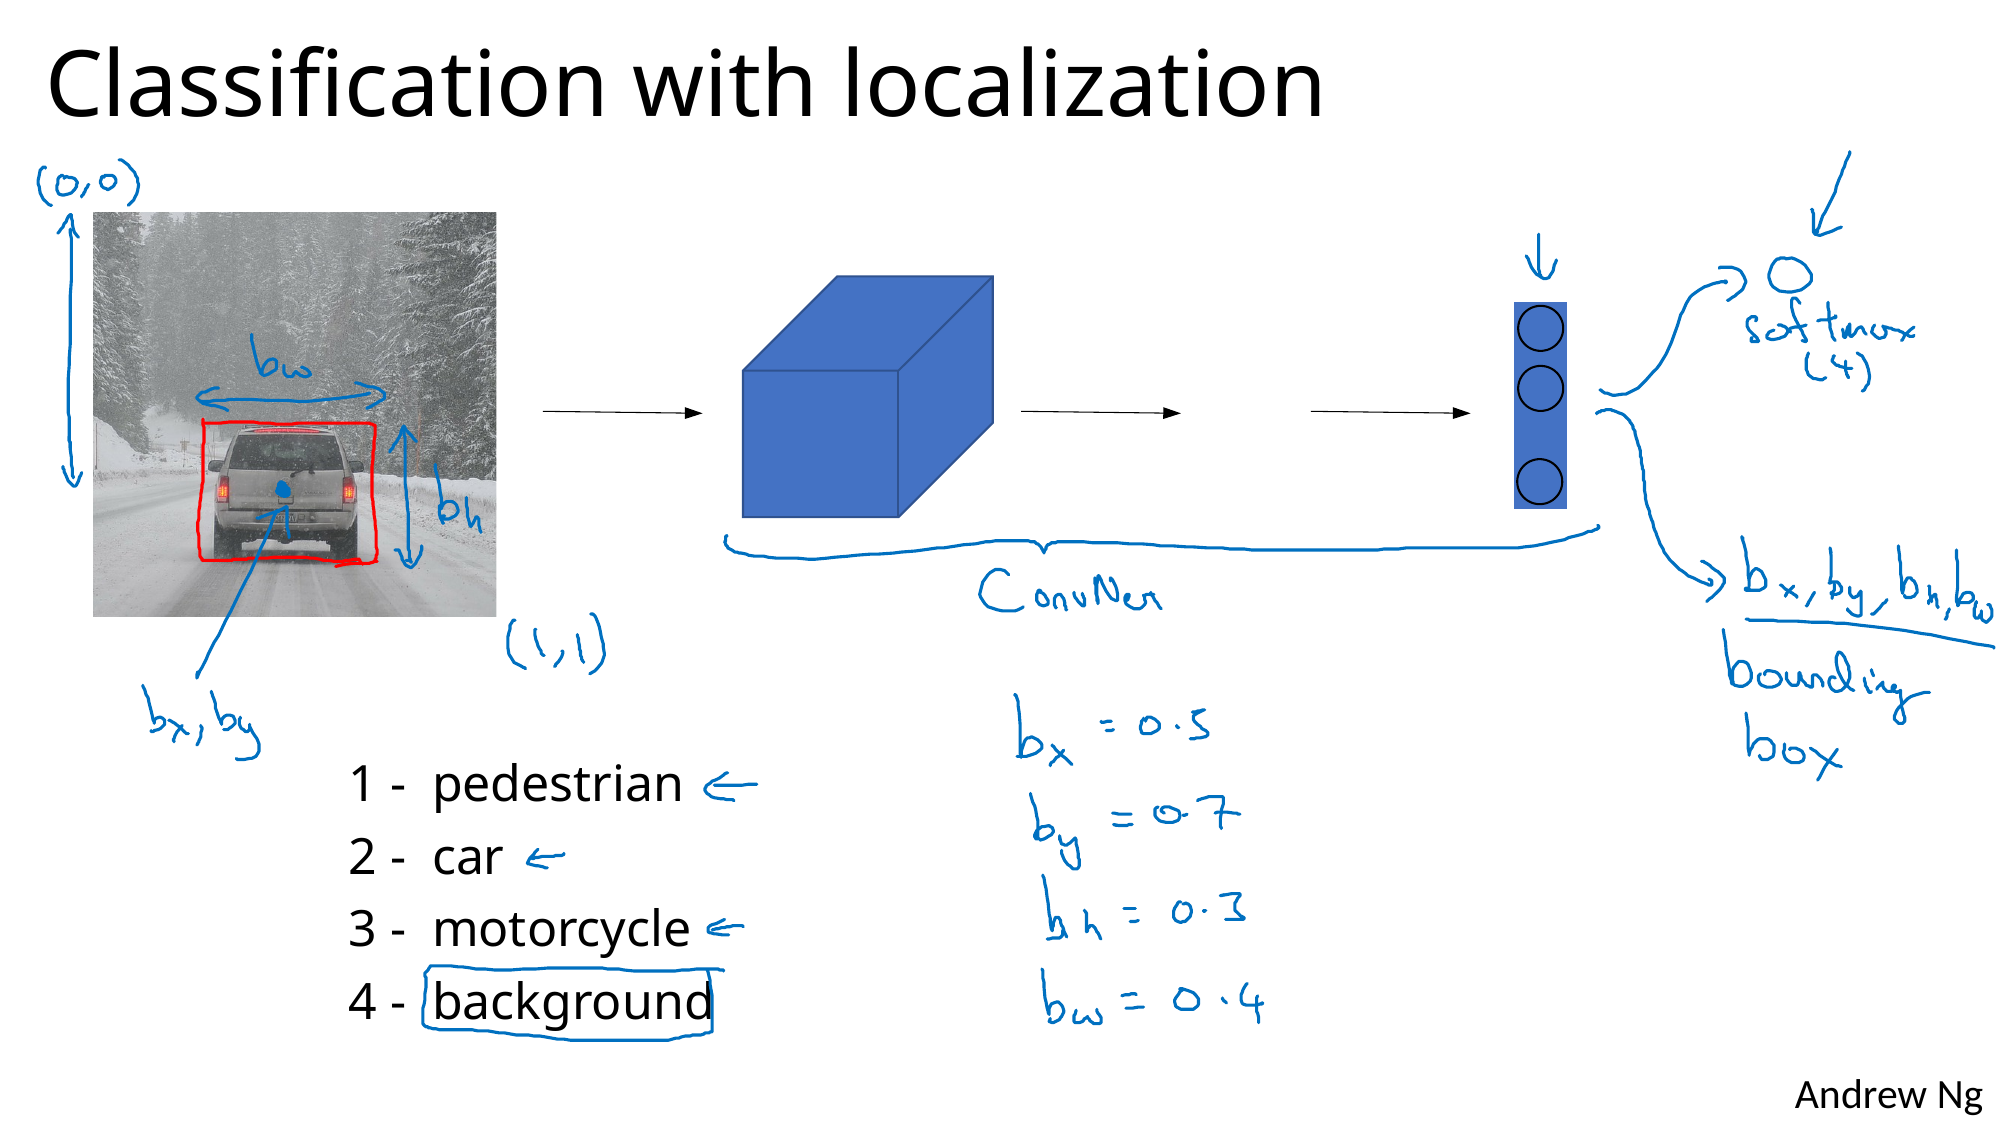

# Classification with localization
| |
| --- |
1 - pedestrian
2 - car
3 - motorcycle
4 - background